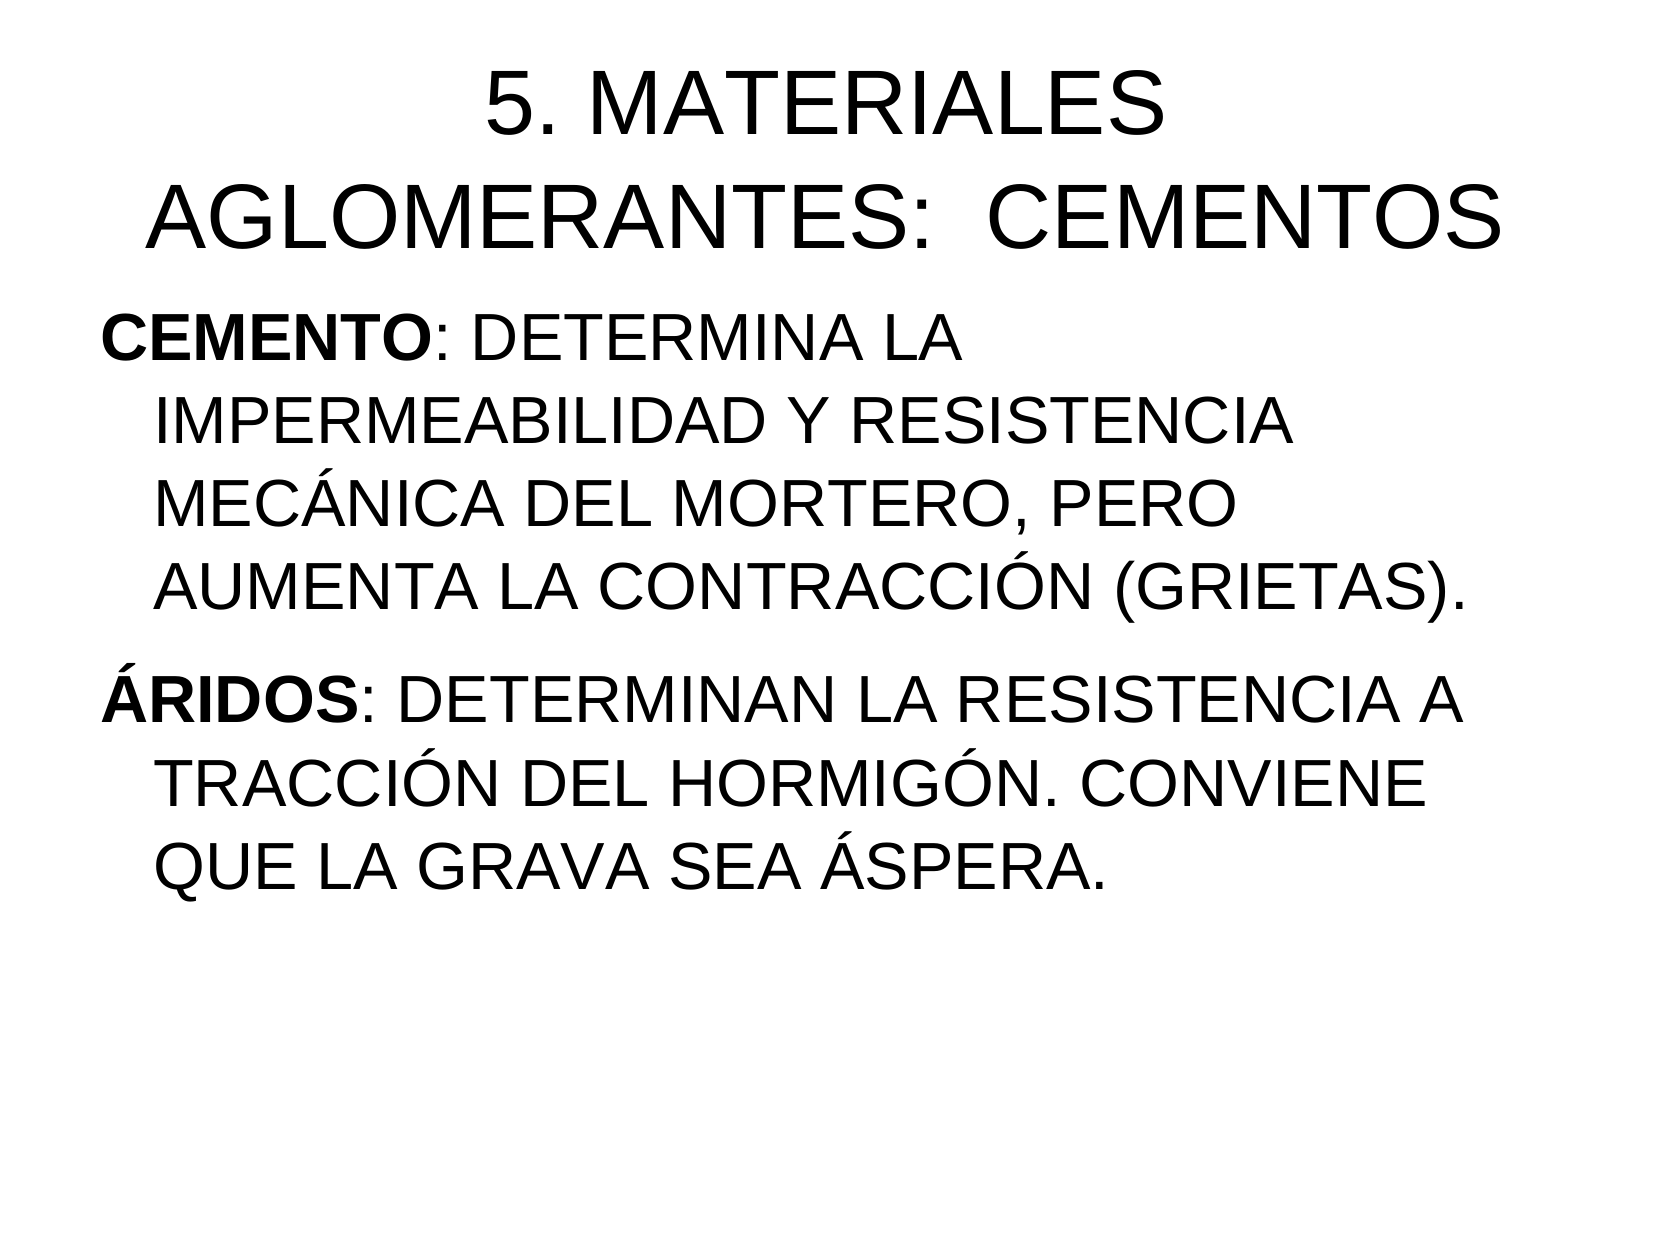

5. MATERIALES AGLOMERANTES: CEMENTOS
# CEMENTO: DETERMINA LA IMPERMEABILIDAD Y RESISTENCIA MECÁNICA DEL MORTERO, PERO AUMENTA LA CONTRACCIÓN (GRIETAS).
ÁRIDOS: DETERMINAN LA RESISTENCIA A TRACCIÓN DEL HORMIGÓN. CONVIENE QUE LA GRAVA SEA ÁSPERA.